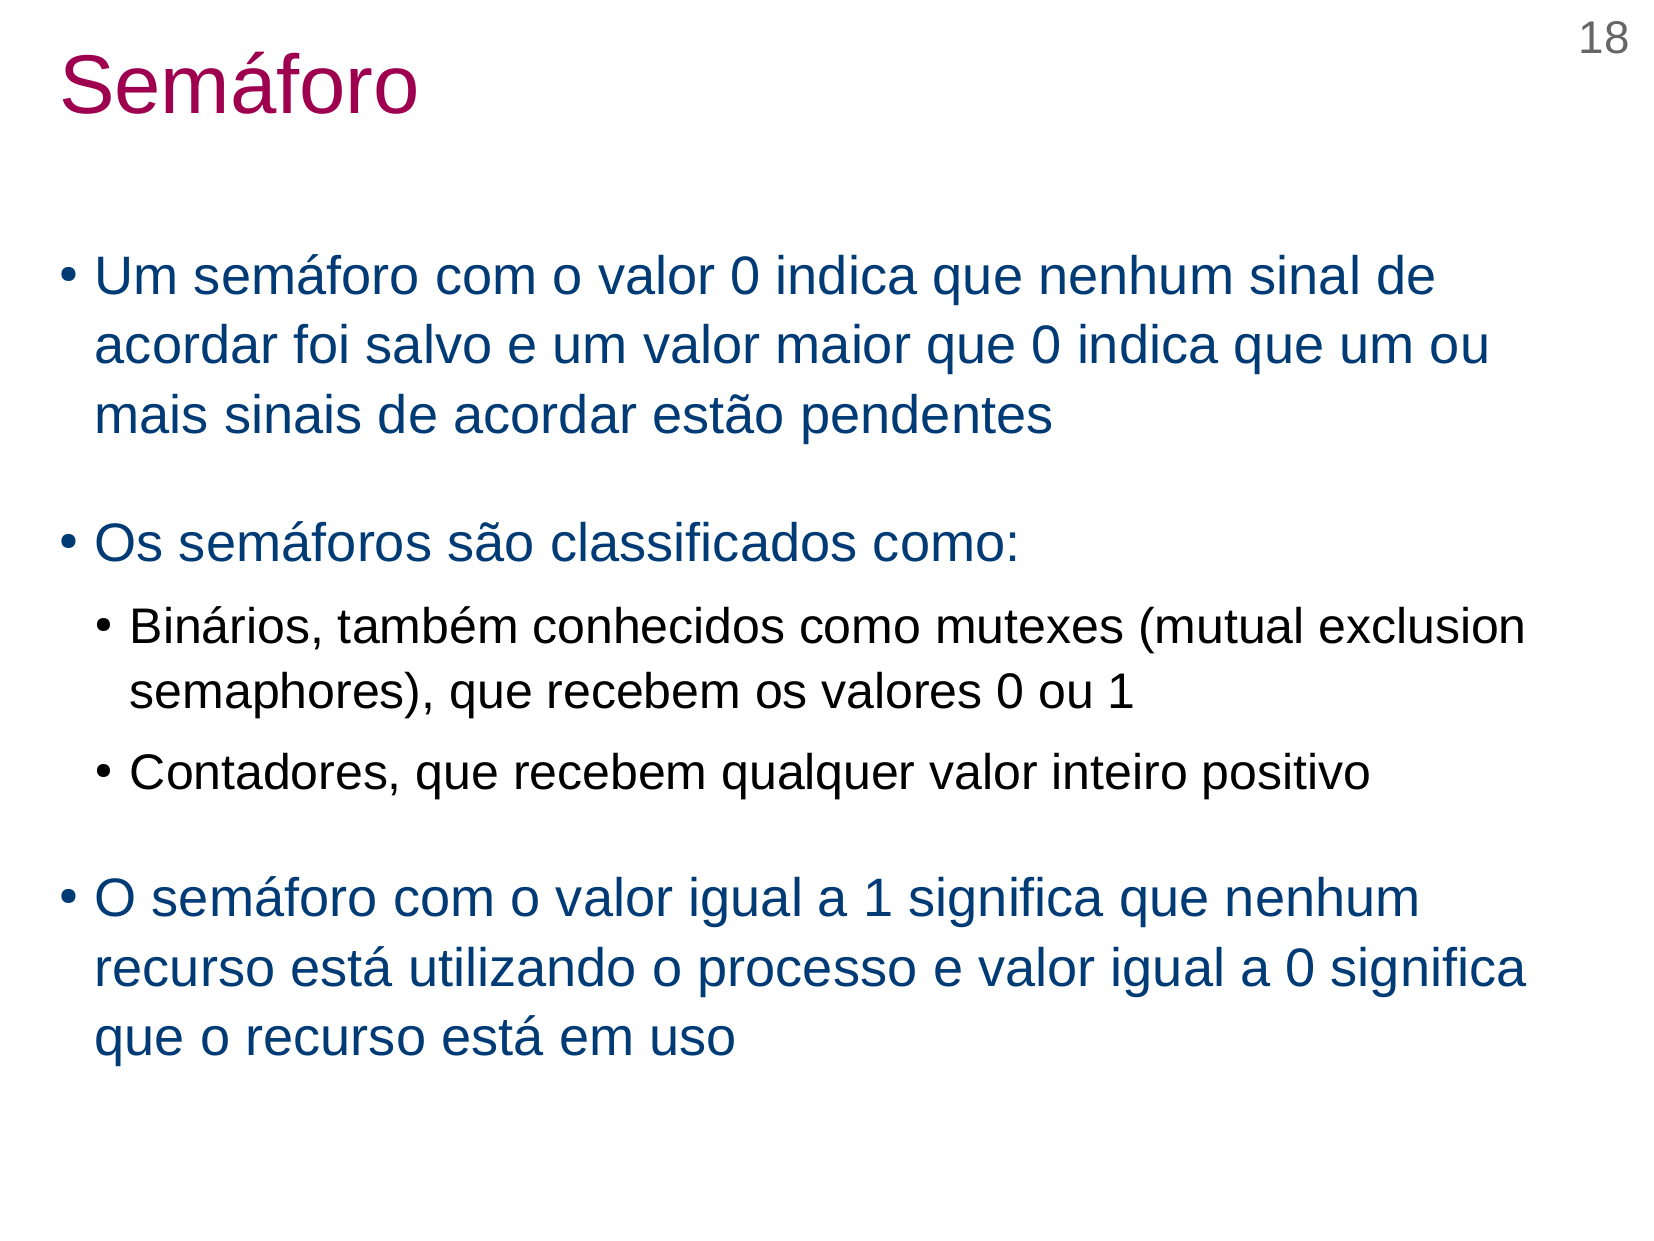

18
# Semáforo
Um semáforo com o valor 0 indica que nenhum sinal de acordar foi salvo e um valor maior que 0 indica que um ou mais sinais de acordar estão pendentes
Os semáforos são classificados como:
Binários, também conhecidos como mutexes (mutual exclusion semaphores), que recebem os valores 0 ou 1
Contadores, que recebem qualquer valor inteiro positivo
O semáforo com o valor igual a 1 significa que nenhum recurso está utilizando o processo e valor igual a 0 significa que o recurso está em uso